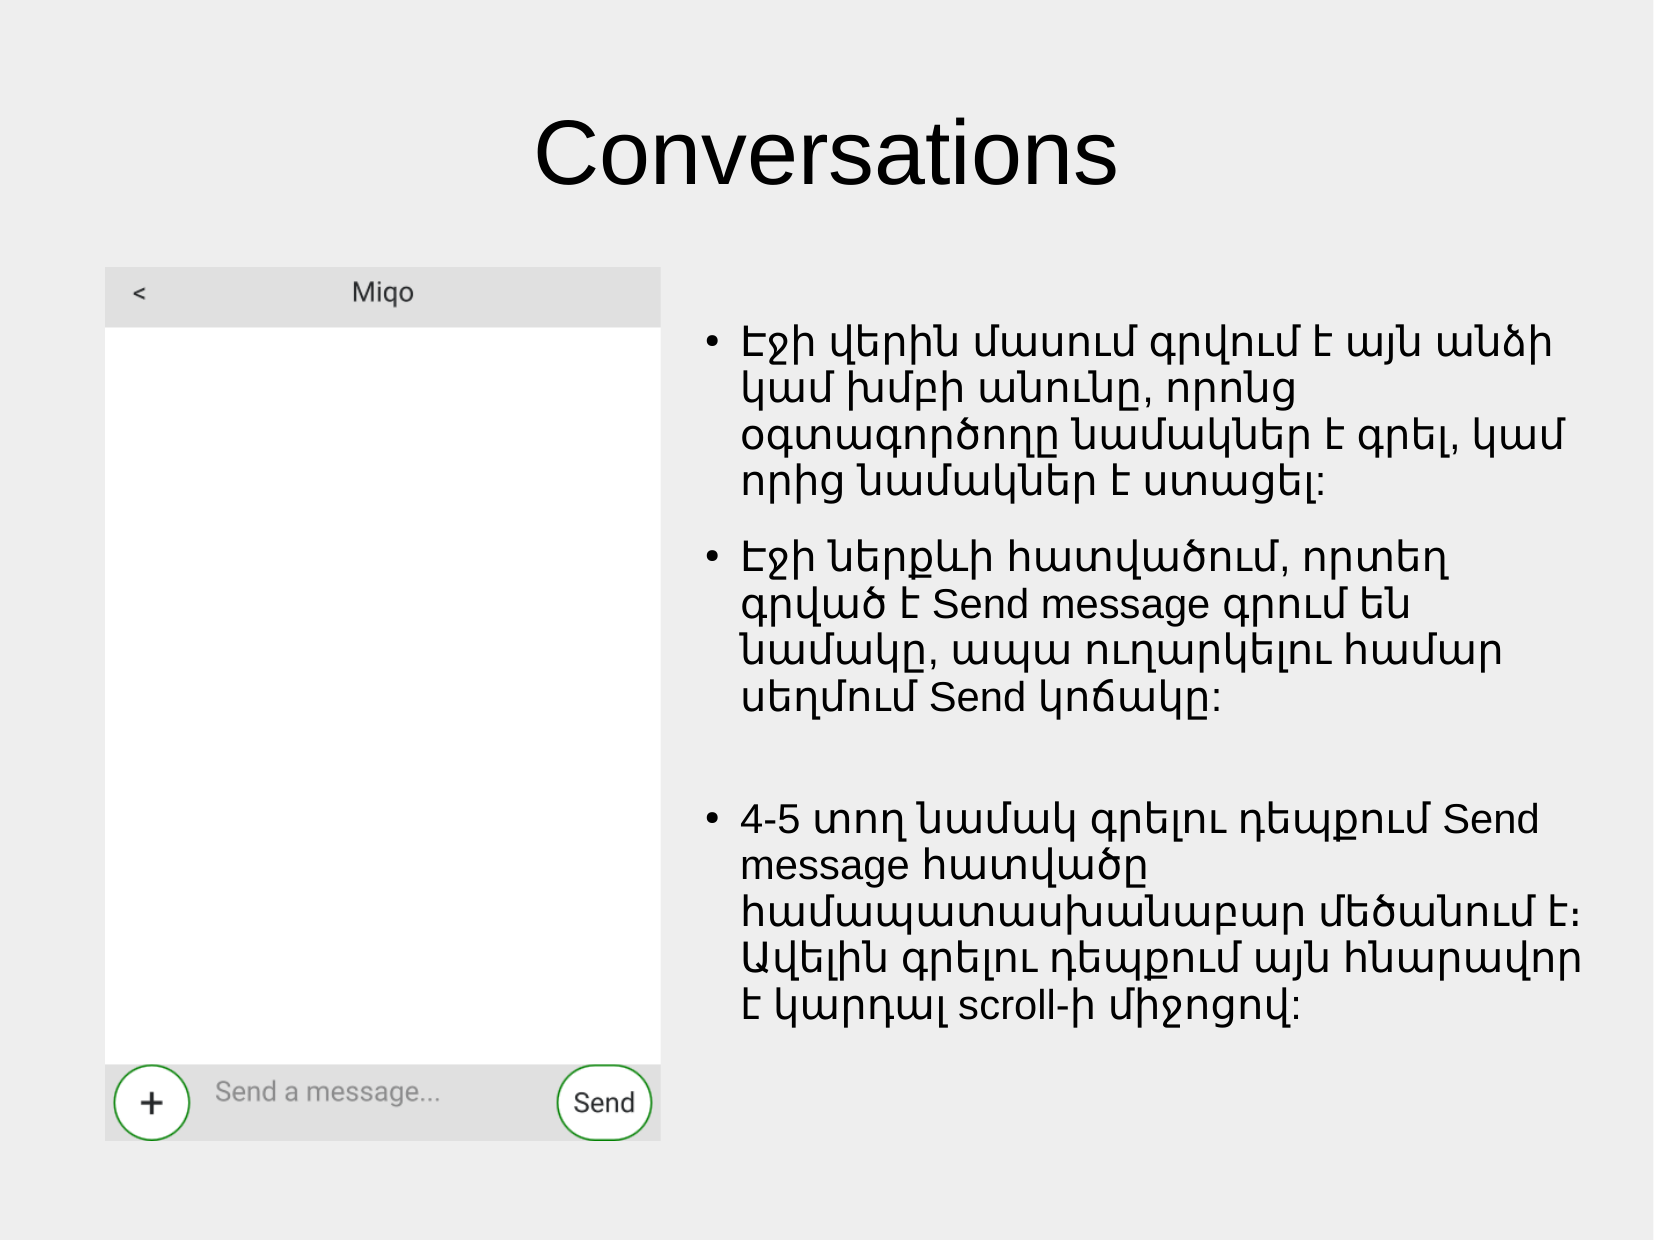

# Conversations
Էջի վերին մասում գրվում է այն անձի կամ խմբի անունը, որոնց օգտագործողը նամակներ է գրել, կամ որից նամակներ է ստացել:
Էջի ներքևի հատվածում, որտեղ գրված է Send message գրում են նամակը, ապա ուղարկելու համար սեղմում Send կոճակը:
4-5 տող նամակ գրելու դեպքում Send message հատվածը համապատասխանաբար մեծանում է։ Ավելին գրելու դեպքում այն հնարավոր է կարդալ scroll-ի միջոցով: